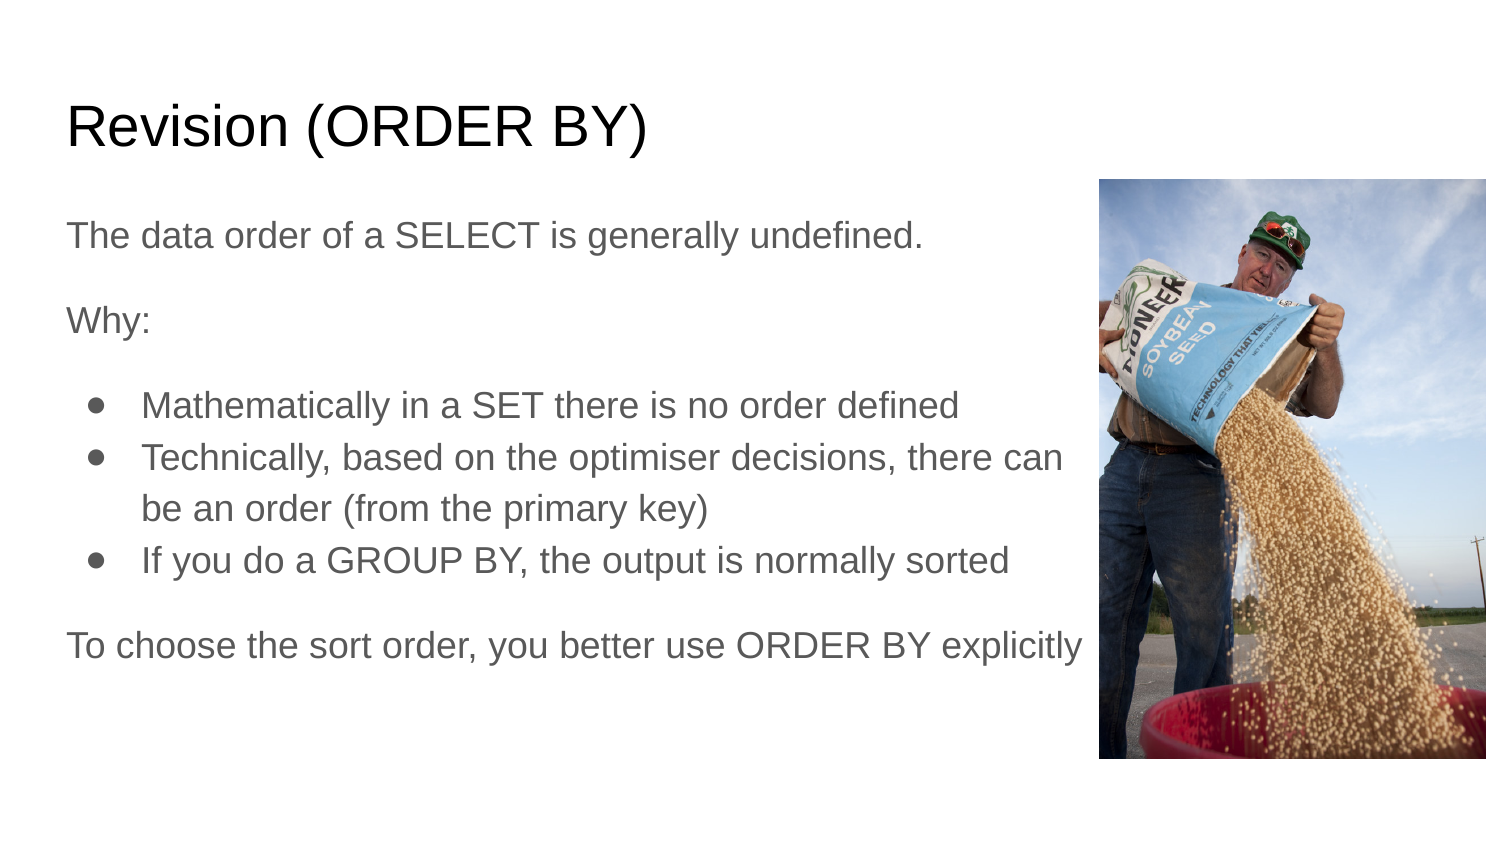

# Revision (ORDER BY)
The data order of a SELECT is generally undefined.
Why:
Mathematically in a SET there is no order defined
Technically, based on the optimiser decisions, there can be an order (from the primary key)
If you do a GROUP BY, the output is normally sorted
To choose the sort order, you better use ORDER BY explicitly